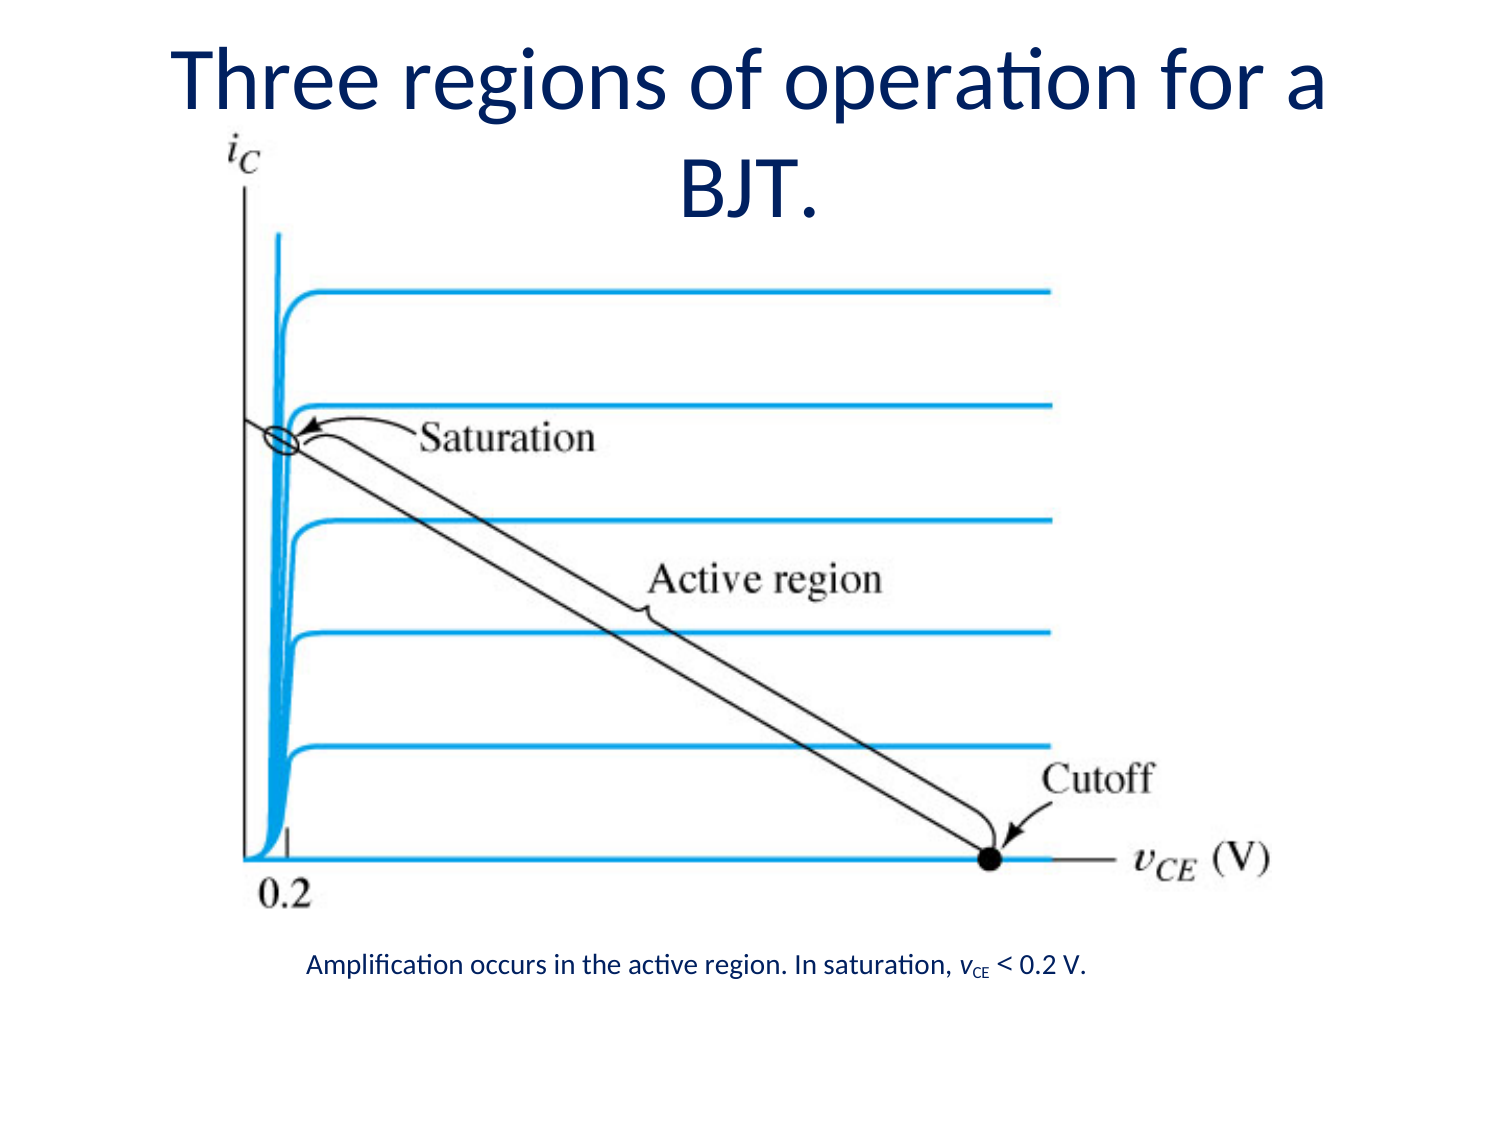

Three regions of operation for a BJT.
Amplification occurs in the active region. In saturation, vCE < 0.2 V.